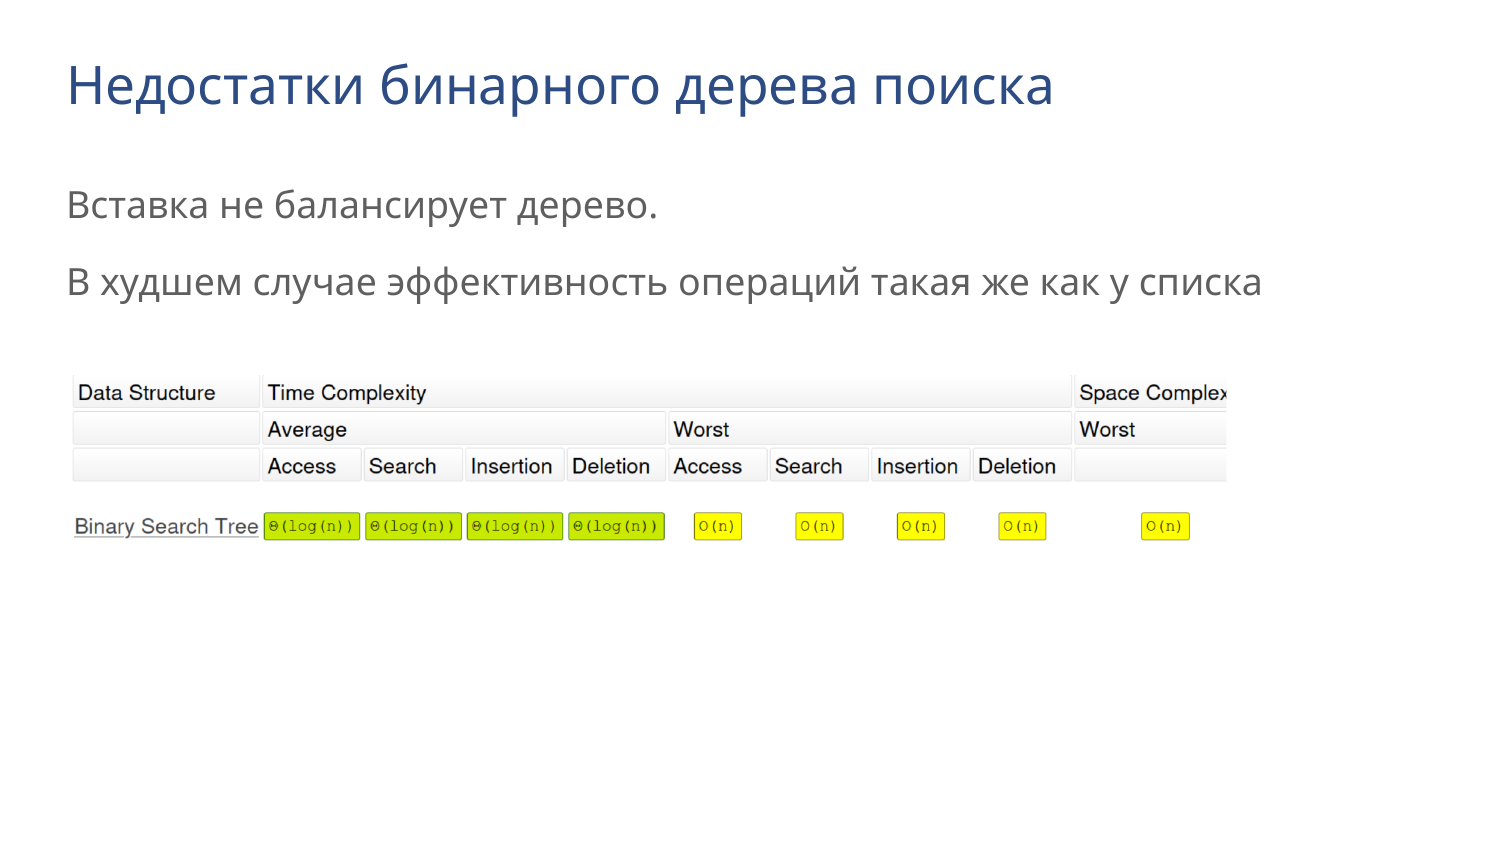

# Недостатки бинарного дерева поиска
Вставка не балансирует дерево.
В худшем случае эффективность операций такая же как у списка